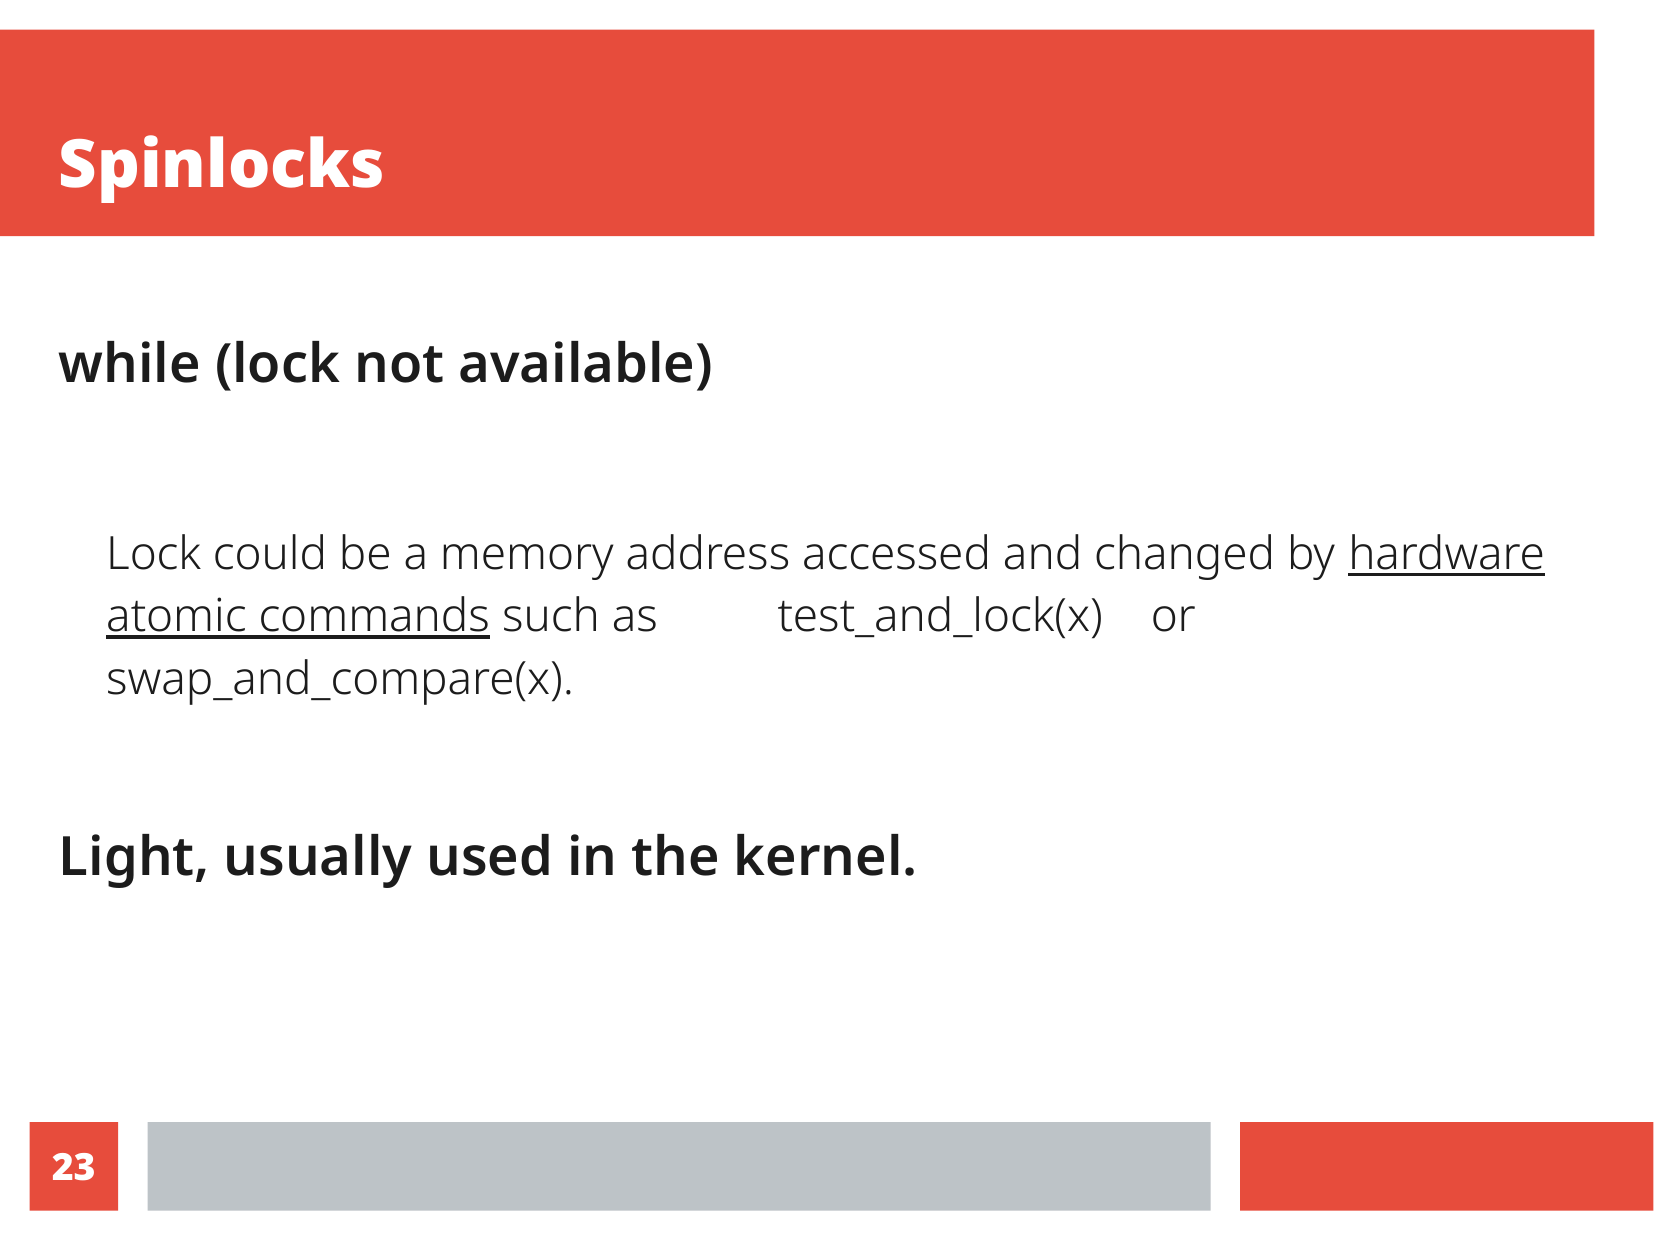

# Spinlocks
while (lock not available)
Lock could be a memory address accessed and changed by hardware atomic commands such as test_and_lock(x) or swap_and_compare(x).
Light, usually used in the kernel.
23